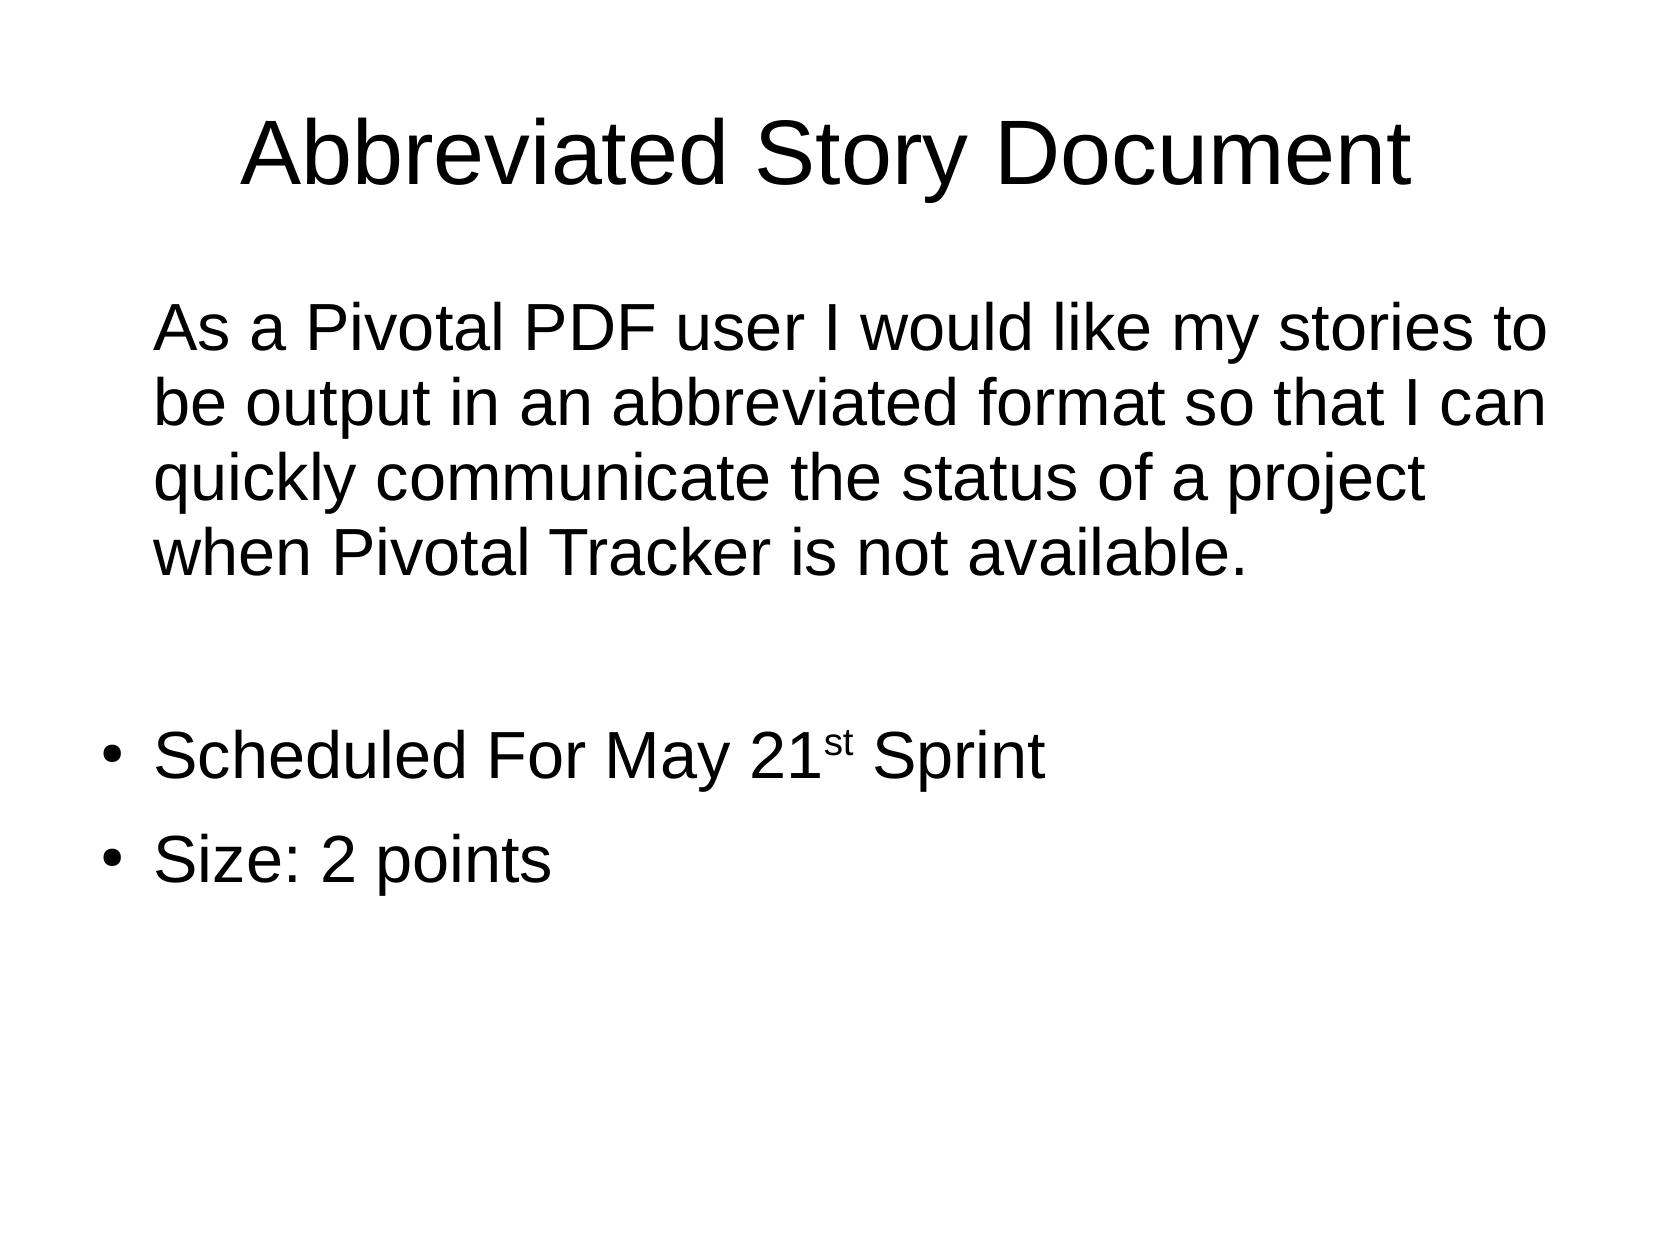

# Abbreviated Story Document
As a Pivotal PDF user I would like my stories to be output in an abbreviated format so that I can quickly communicate the status of a project when Pivotal Tracker is not available.
Scheduled For May 21st Sprint
Size: 2 points